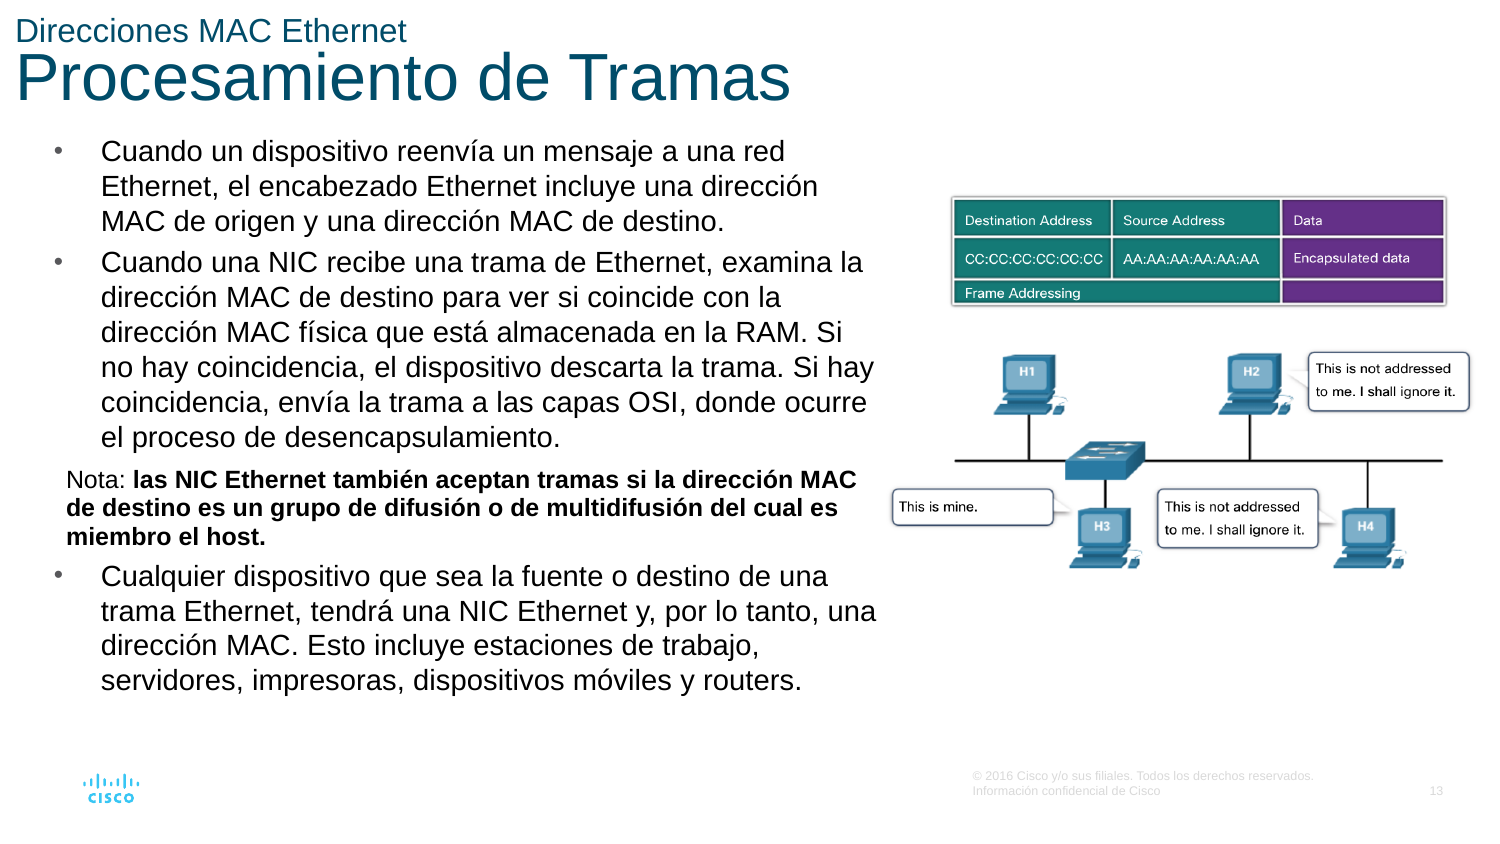

# Direcciones MAC Ethernet Procesamiento de Tramas
Cuando un dispositivo reenvía un mensaje a una red Ethernet, el encabezado Ethernet incluye una dirección MAC de origen y una dirección MAC de destino.
Cuando una NIC recibe una trama de Ethernet, examina la dirección MAC de destino para ver si coincide con la dirección MAC física que está almacenada en la RAM. Si no hay coincidencia, el dispositivo descarta la trama. Si hay coincidencia, envía la trama a las capas OSI, donde ocurre el proceso de desencapsulamiento.
Nota: las NIC Ethernet también aceptan tramas si la dirección MAC de destino es un grupo de difusión o de multidifusión del cual es miembro el host.
Cualquier dispositivo que sea la fuente o destino de una trama Ethernet, tendrá una NIC Ethernet y, por lo tanto, una dirección MAC. Esto incluye estaciones de trabajo, servidores, impresoras, dispositivos móviles y routers.